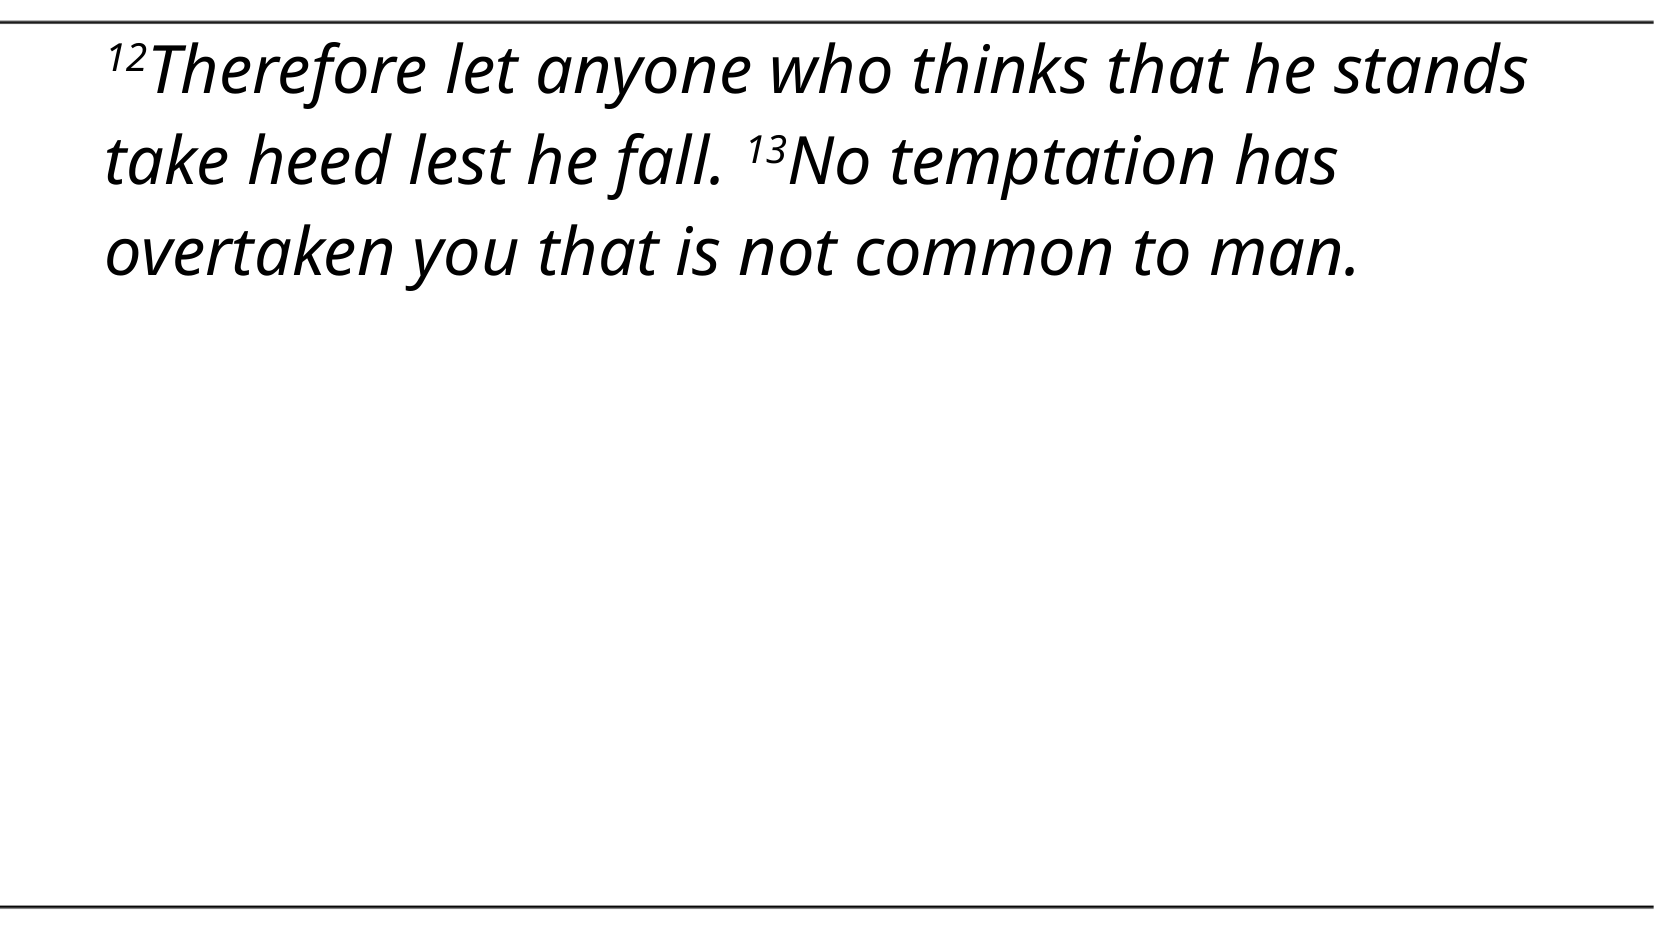

12Therefore let anyone who thinks that he stands take heed lest he fall. 13No temptation has overtaken you that is not common to man.